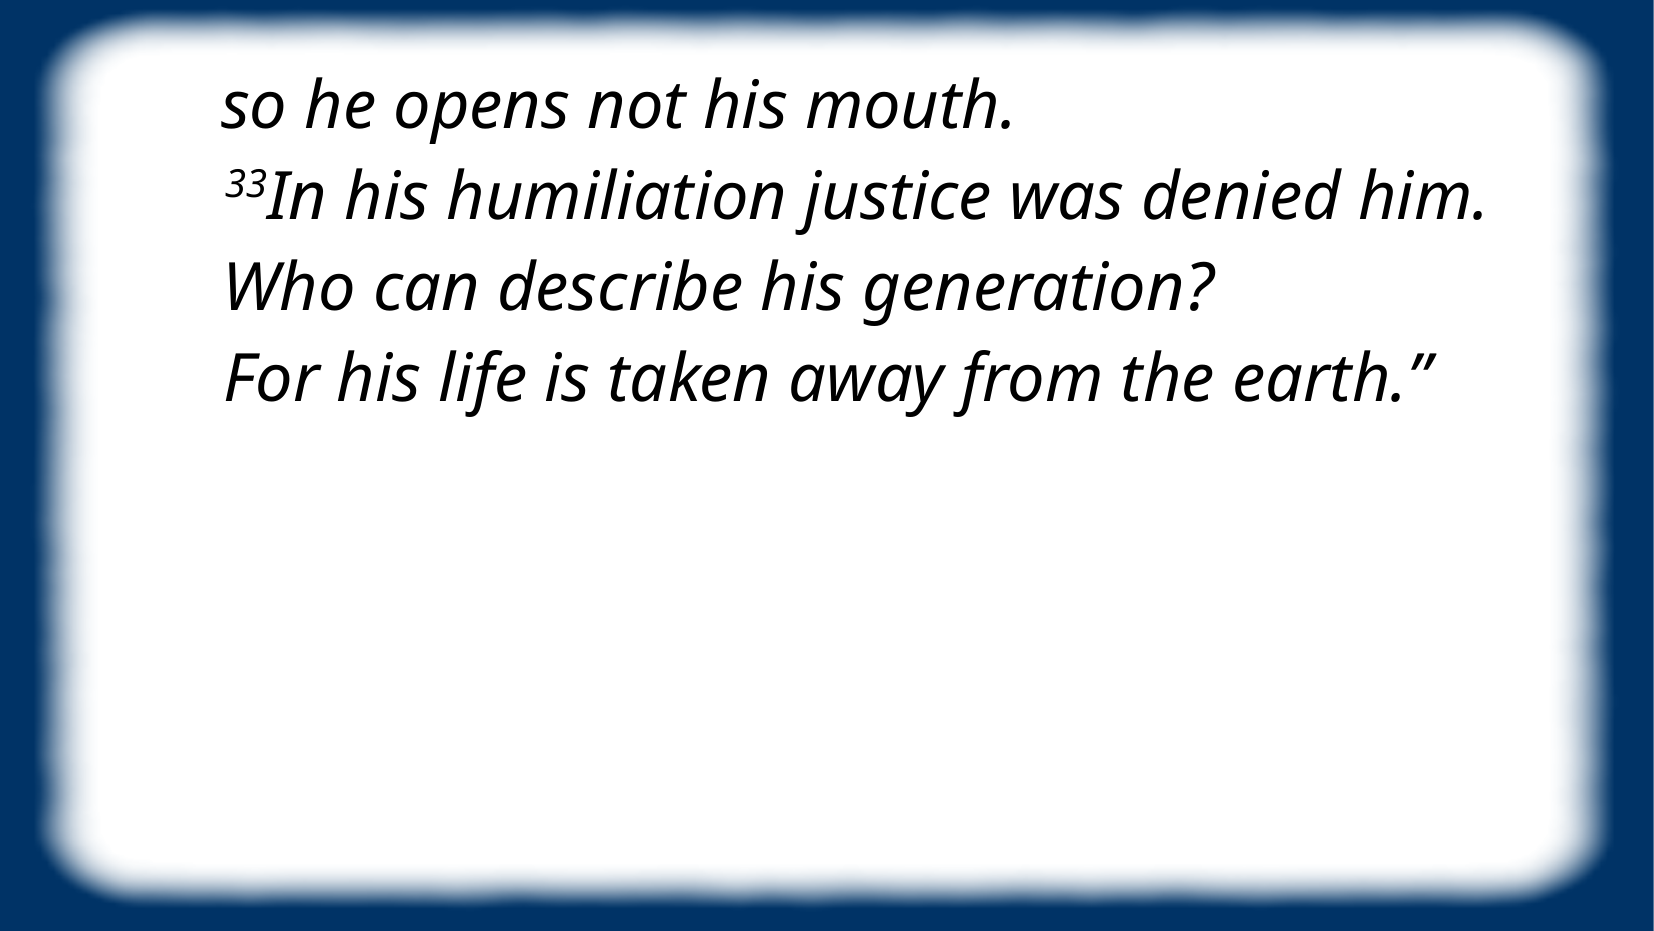

so he opens not his mouth.
 33In his humiliation justice was denied him.
 Who can describe his generation?
 For his life is taken away from the earth.”